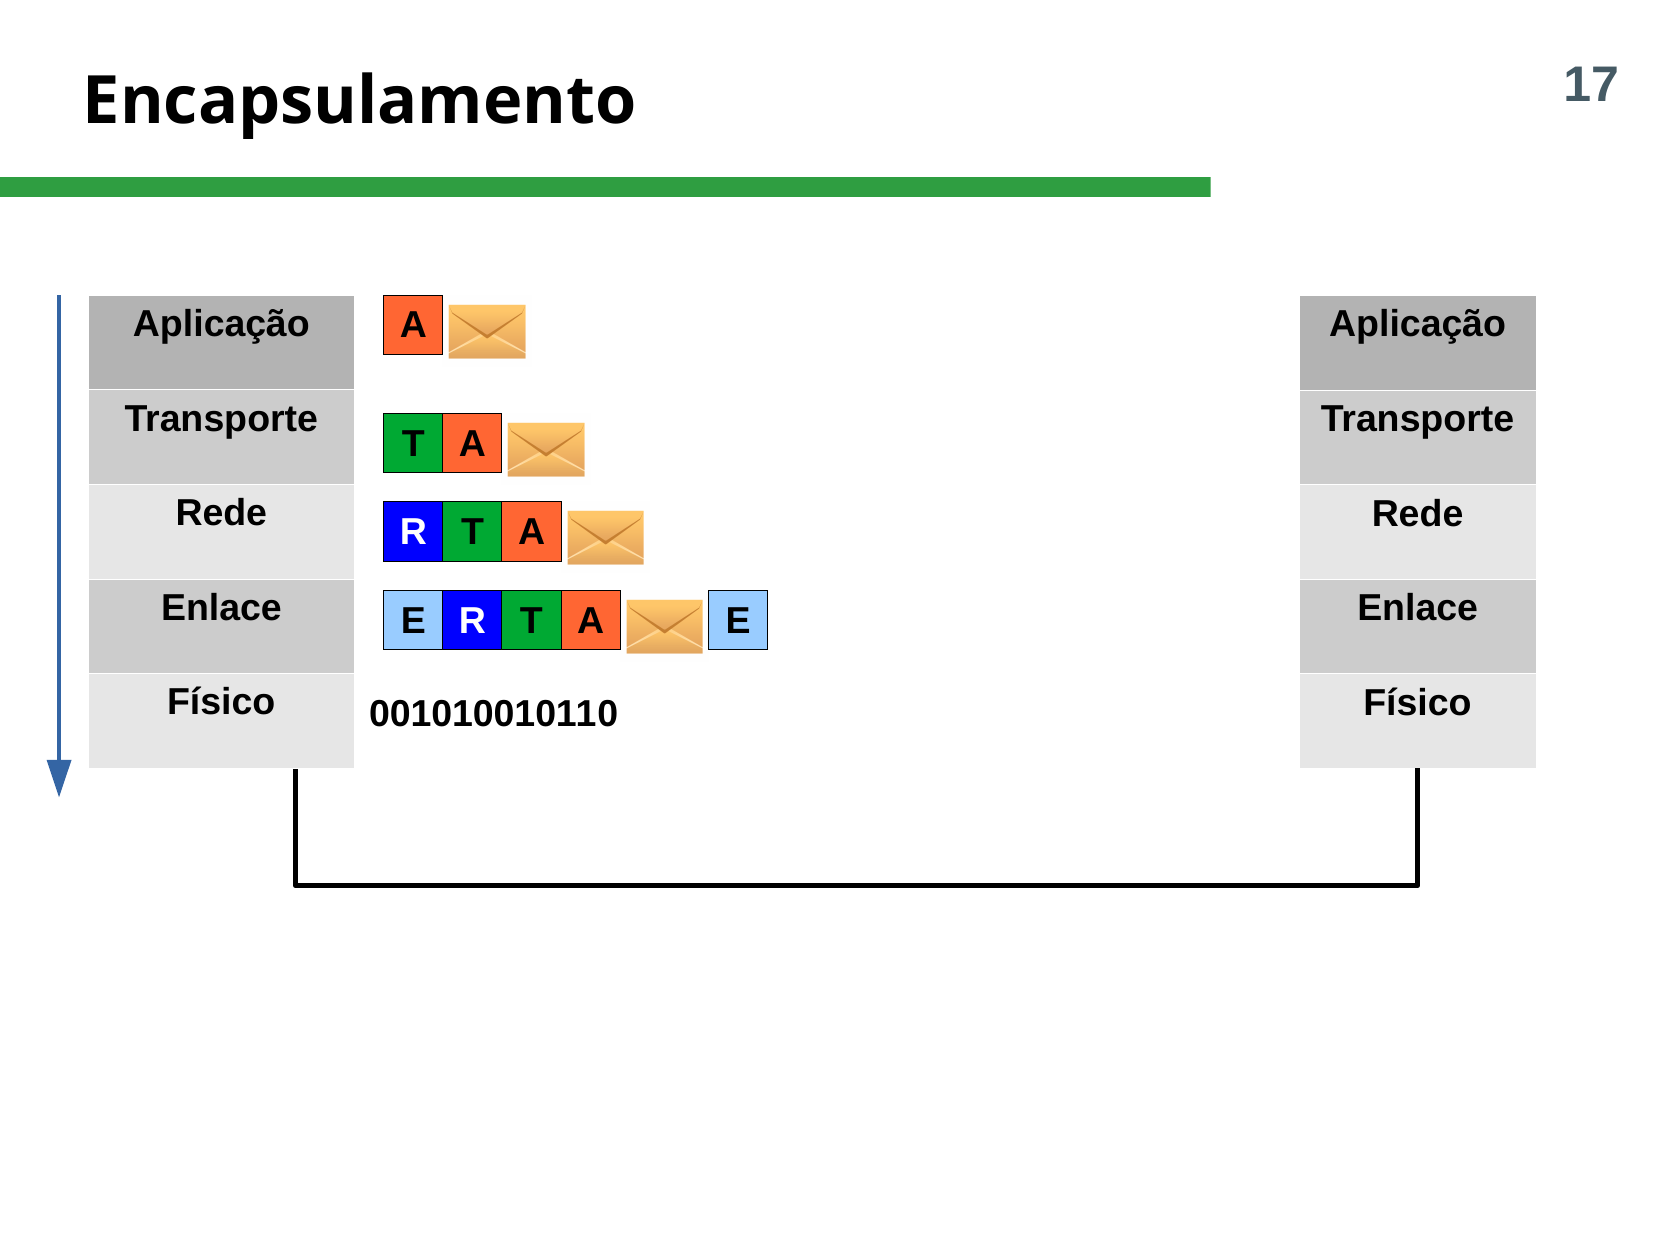

# Encapsulamento
| Aplicação |
| --- |
| Transporte |
| Rede |
| Enlace |
| Físico |
A
| Aplicação |
| --- |
| Transporte |
| Rede |
| Enlace |
| Físico |
T
A
R
T
A
E
R
T
A
E
001010010110